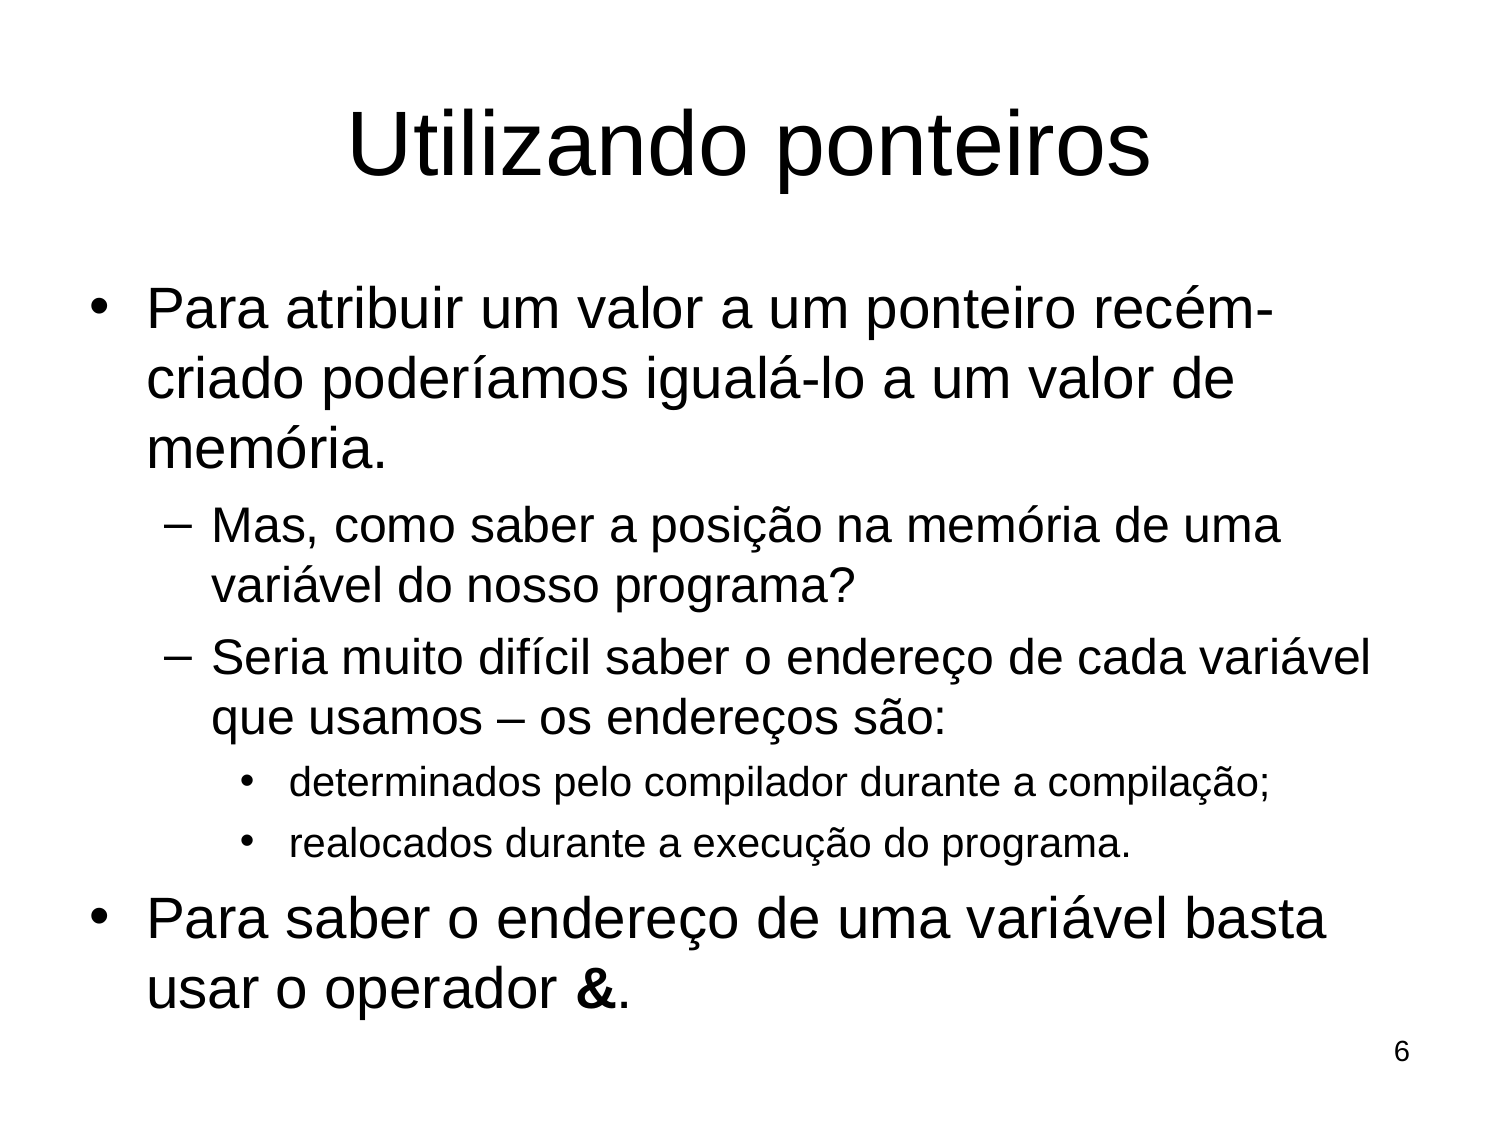

# Utilizando ponteiros
Para atribuir um valor a um ponteiro recém-criado poderíamos igualá-lo a um valor de memória.
Mas, como saber a posição na memória de uma variável do nosso programa?
Seria muito difícil saber o endereço de cada variável que usamos – os endereços são:
 determinados pelo compilador durante a compilação;
 realocados durante a execução do programa.
Para saber o endereço de uma variável basta usar o operador &.
6